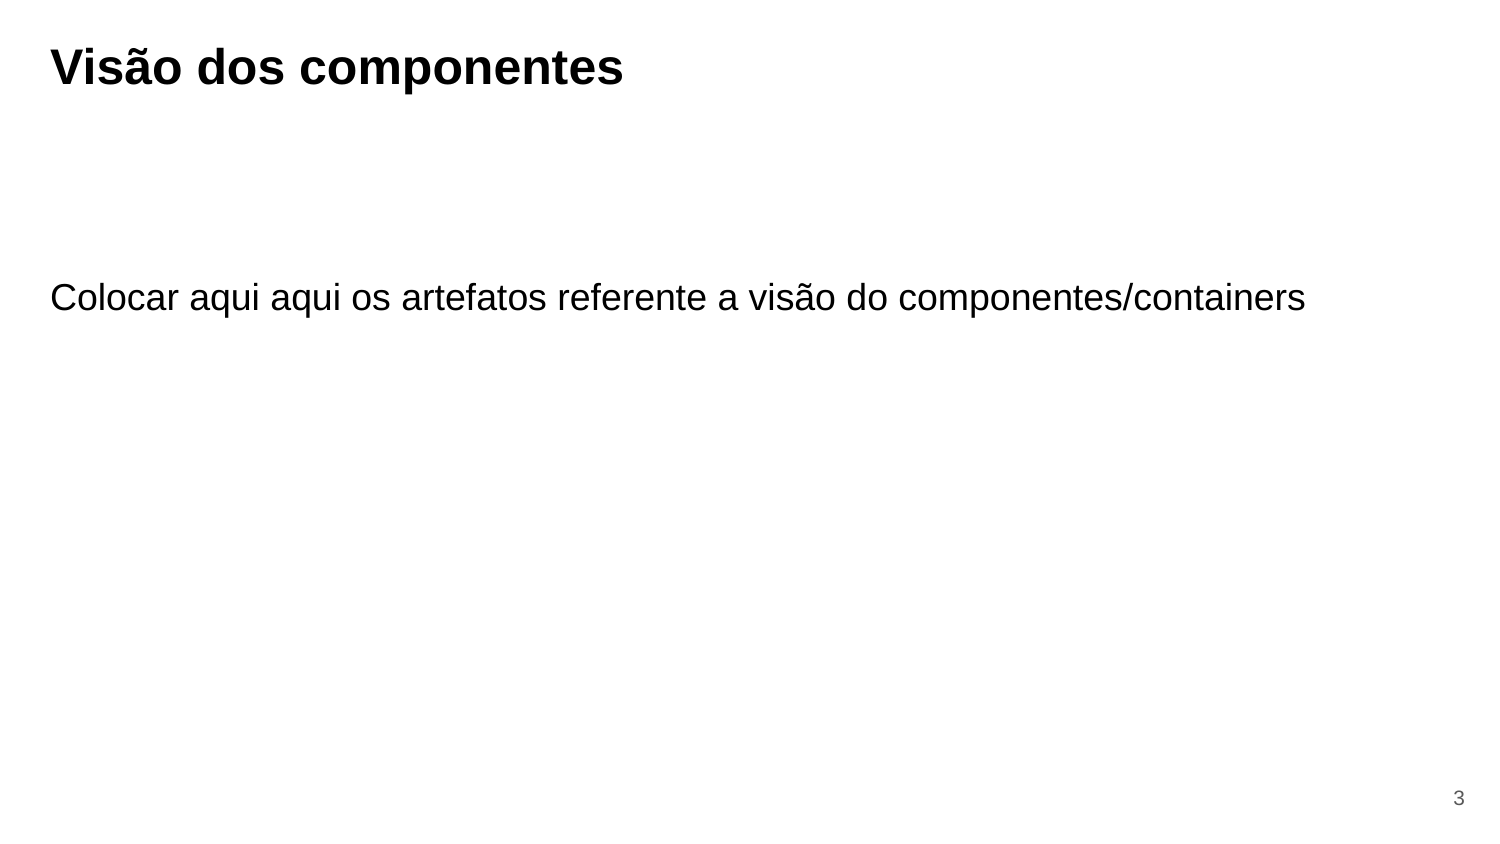

Visão dos componentes
Colocar aqui aqui os artefatos referente a visão do componentes/containers